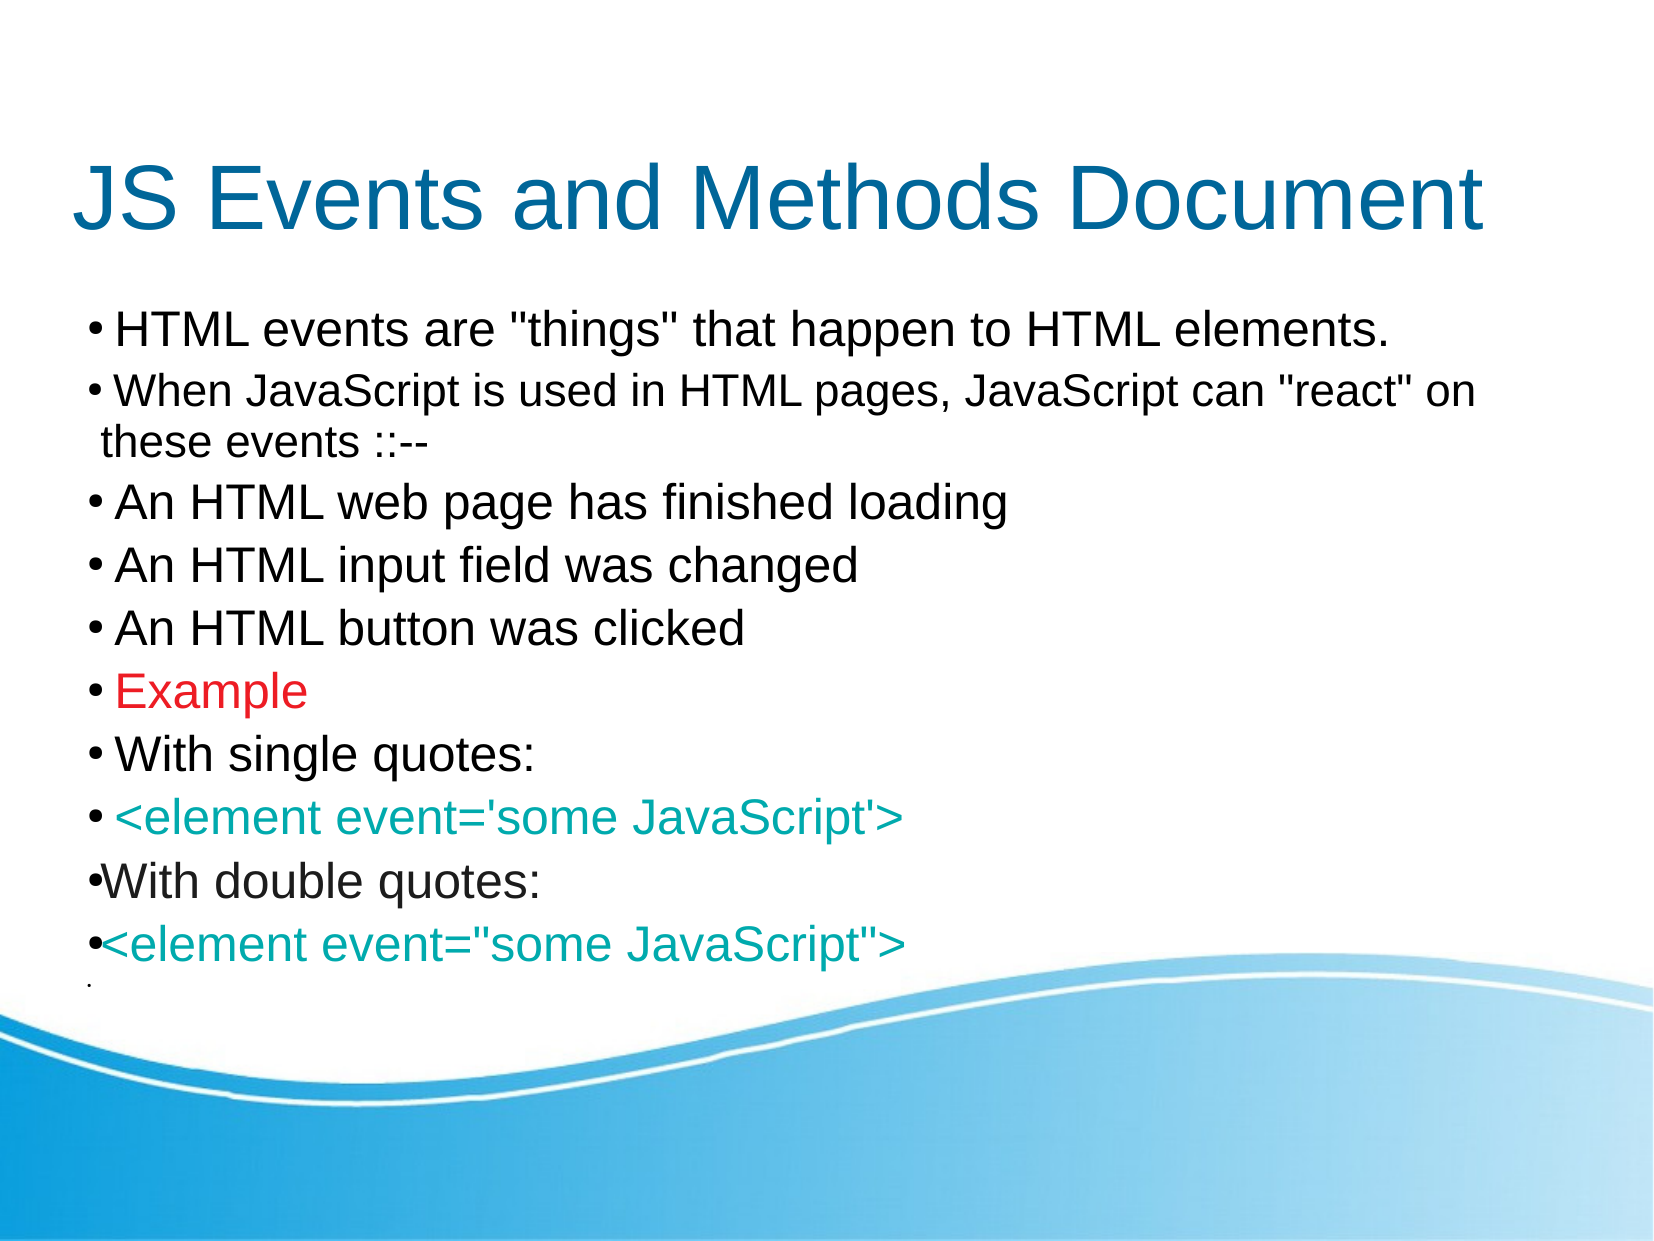

# JS Events and Methods Document
 HTML events are "things" that happen to HTML elements.
 When JavaScript is used in HTML pages, JavaScript can "react" on these events ::--
 An HTML web page has finished loading
 An HTML input field was changed
 An HTML button was clicked
 Example
 With single quotes:
 <element event='some JavaScript'>
With double quotes:
<element event="some JavaScript">